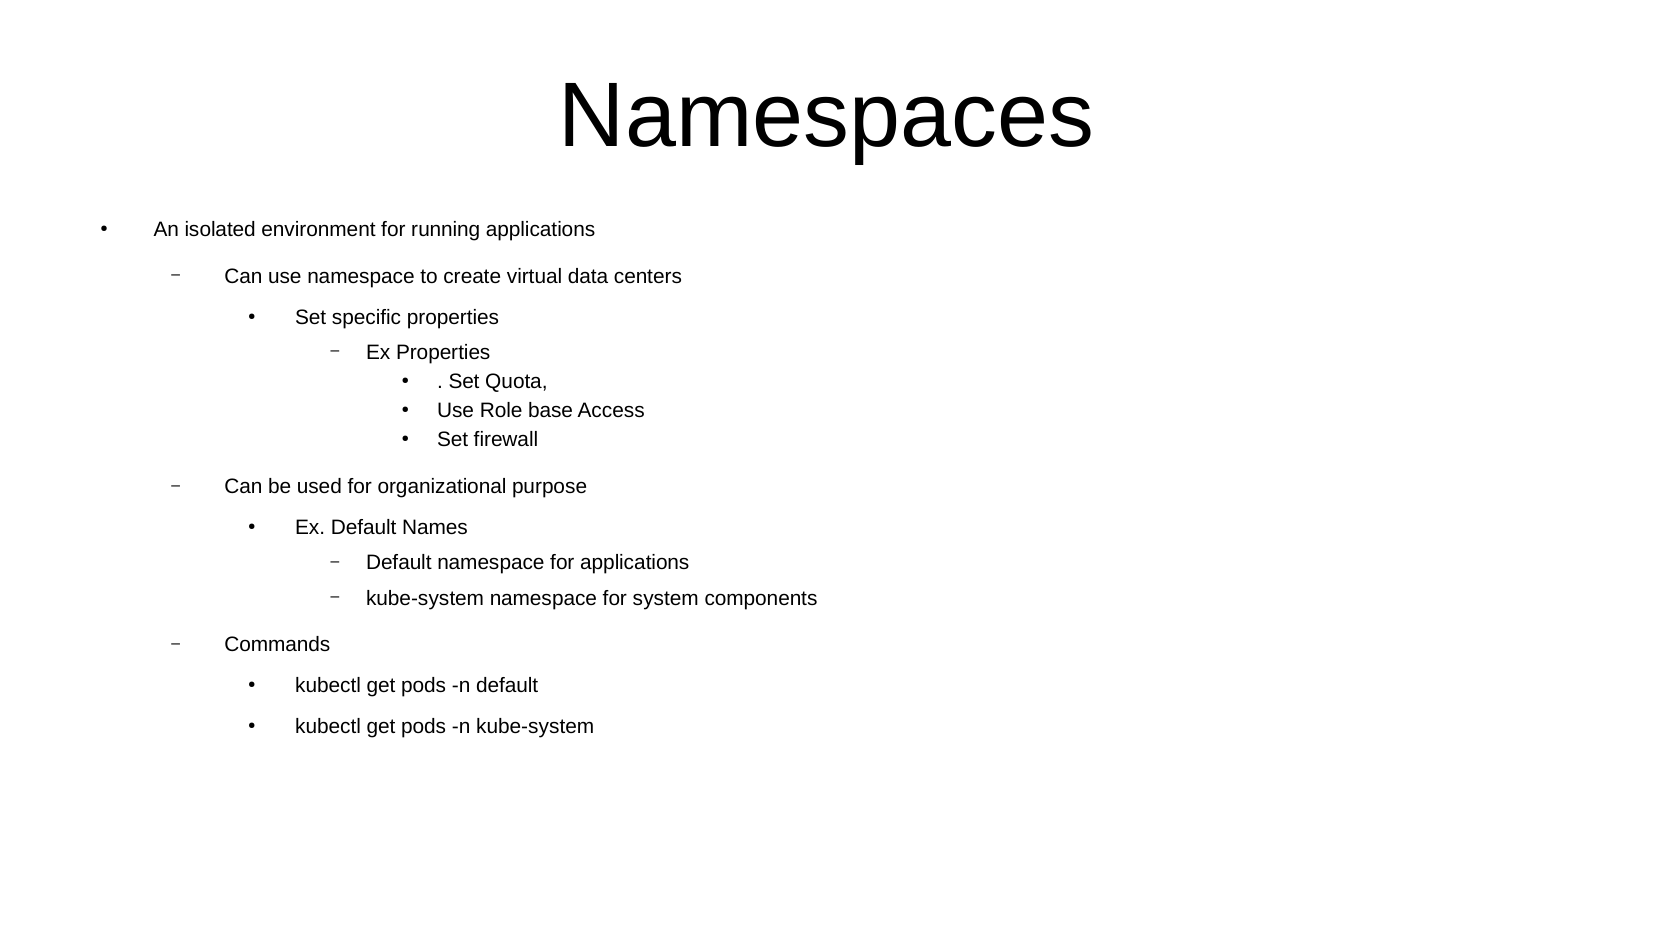

# Namespaces
An isolated environment for running applications
Can use namespace to create virtual data centers
Set specific properties
Ex Properties
. Set Quota,
Use Role base Access
Set firewall
Can be used for organizational purpose
Ex. Default Names
Default namespace for applications
kube-system namespace for system components
Commands
kubectl get pods -n default
kubectl get pods -n kube-system